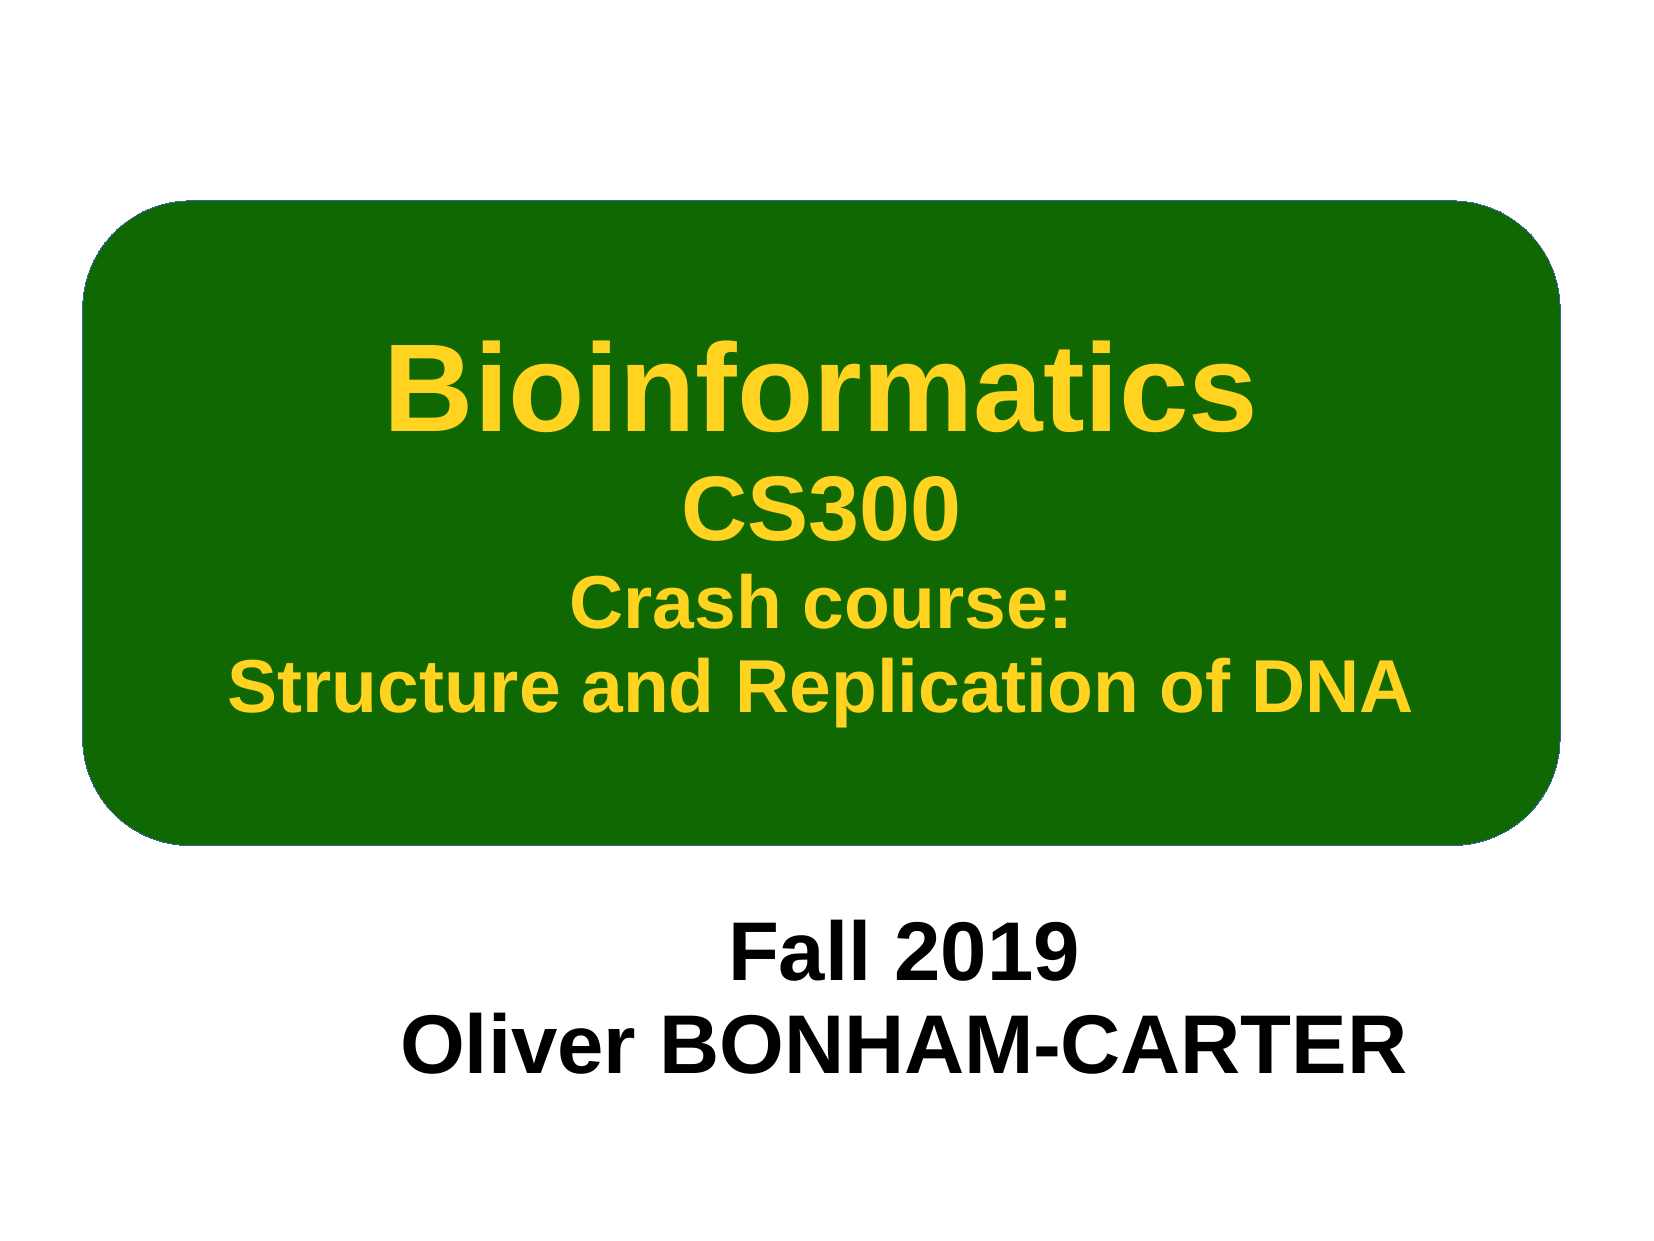

Bioinformatics
CS300
Crash course:
Structure and Replication of DNA
Fall 2019
Oliver BONHAM-CARTER